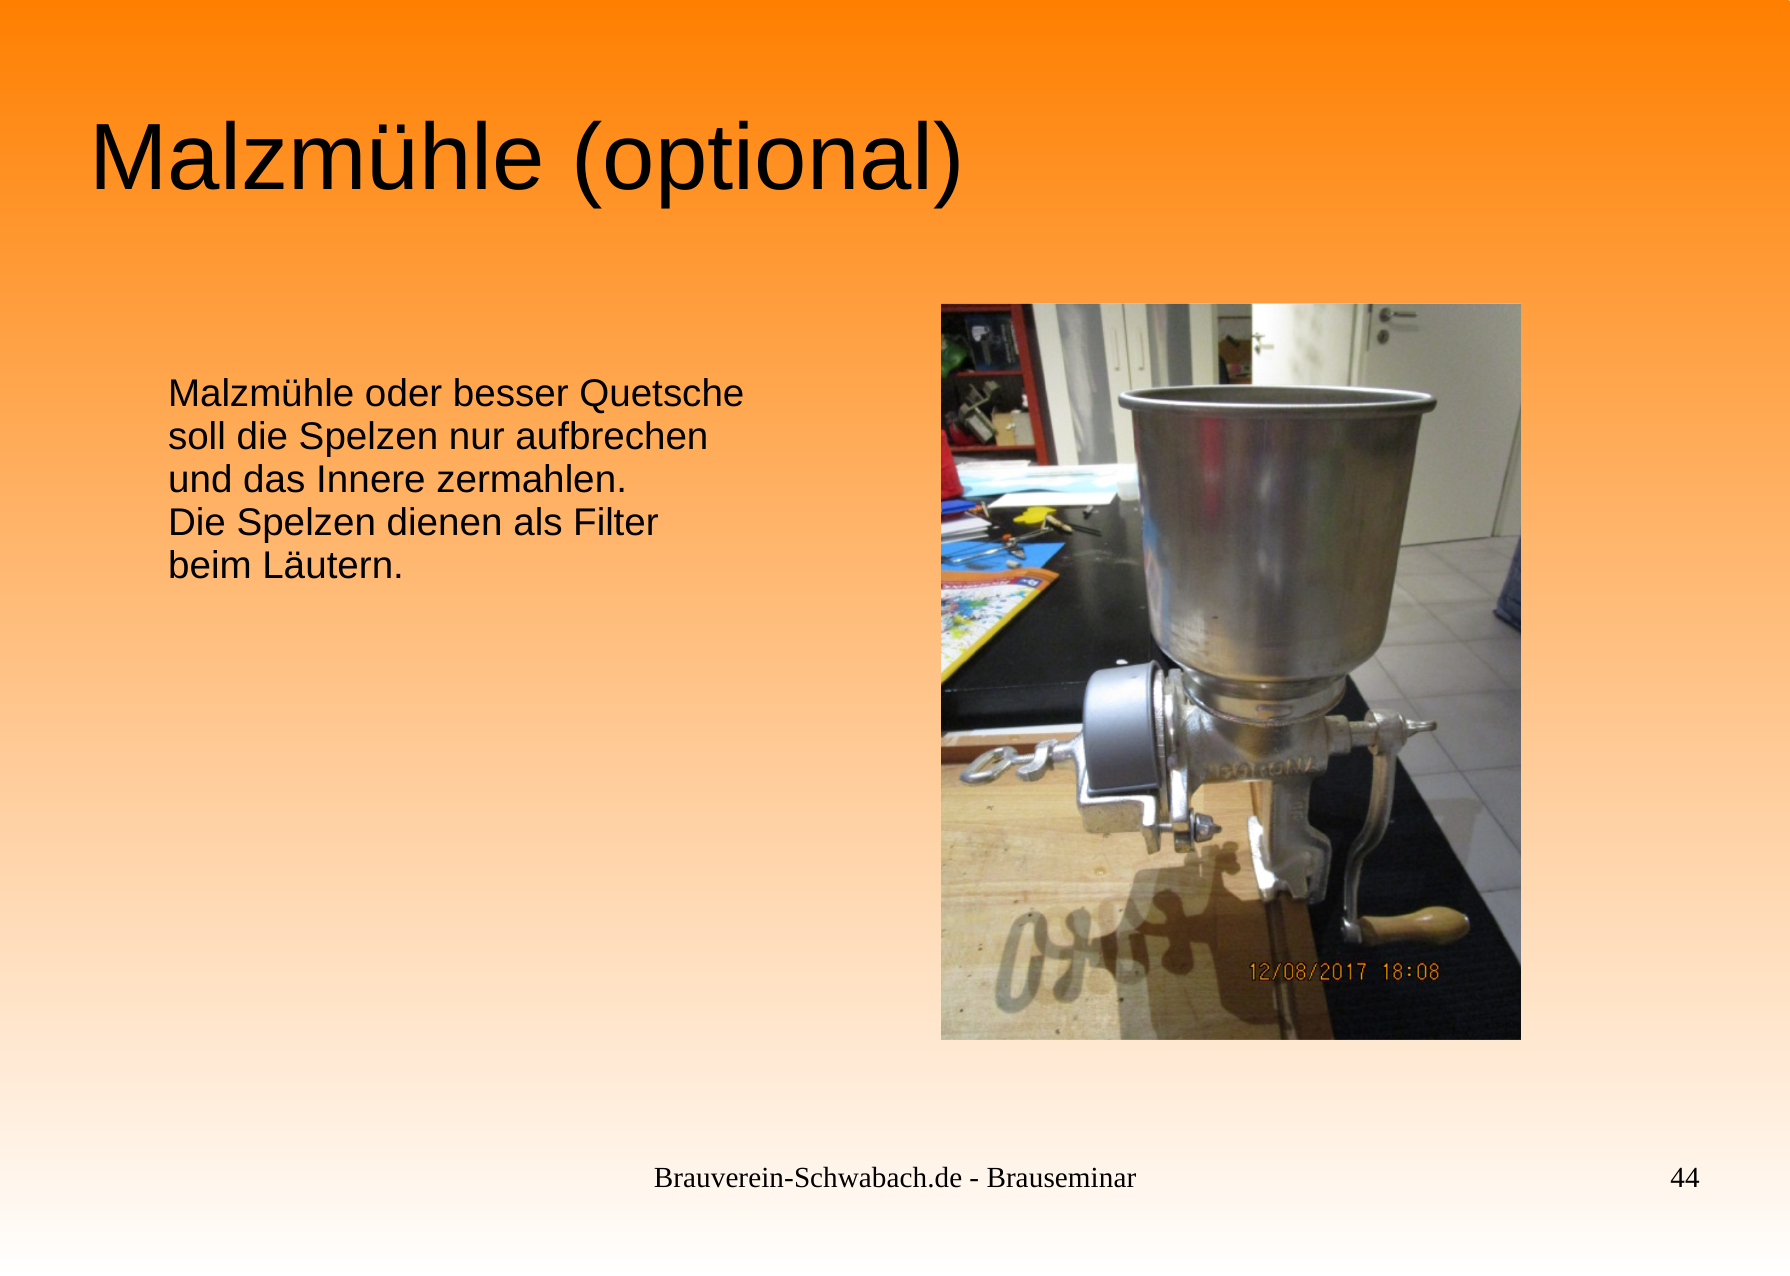

# Malzmühle (optional)
Malzmühle oder besser Quetsche soll die Spelzen nur aufbrechen und das Innere zermahlen.
Die Spelzen dienen als Filter beim Läutern.
Brauverein-Schwabach.de - Brauseminar
44